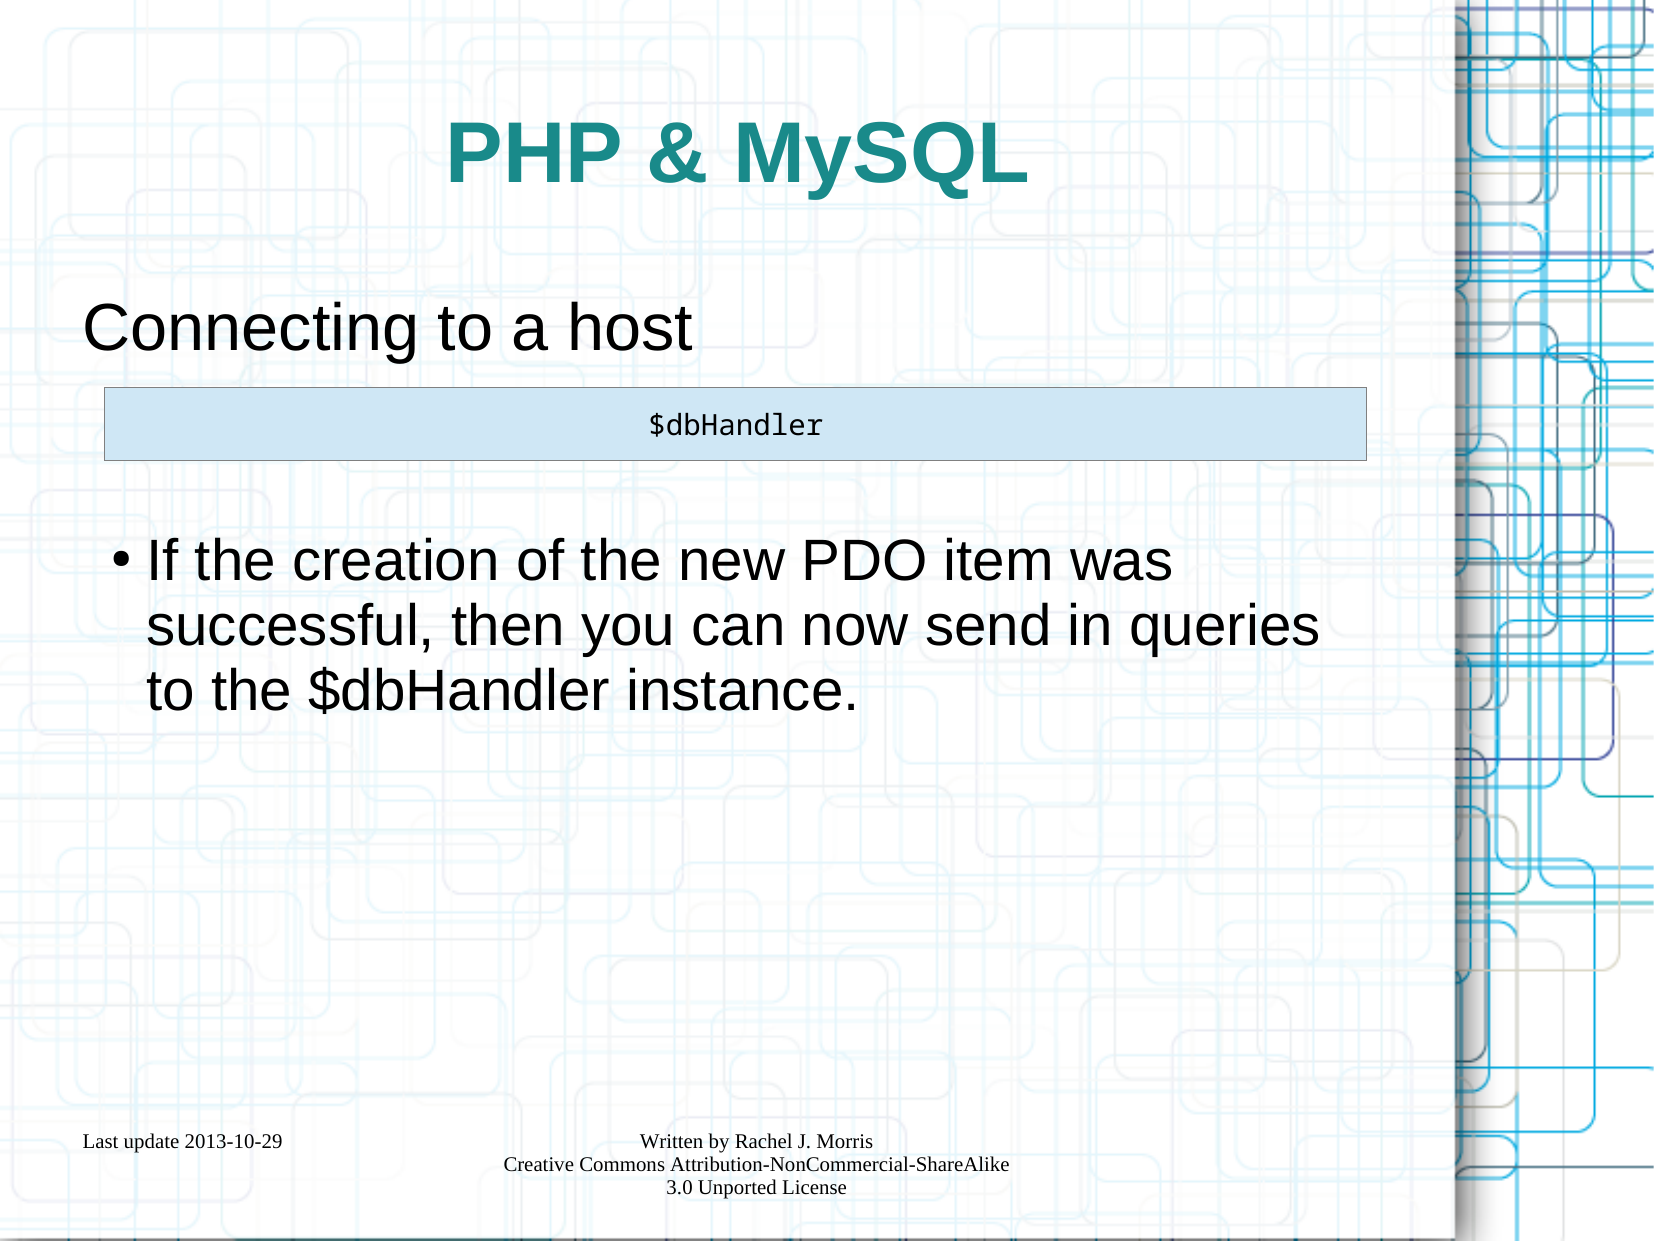

# PHP & MySQL
Connecting to a host
$dbHandler
If the creation of the new PDO item was successful, then you can now send in queries to the $dbHandler instance.